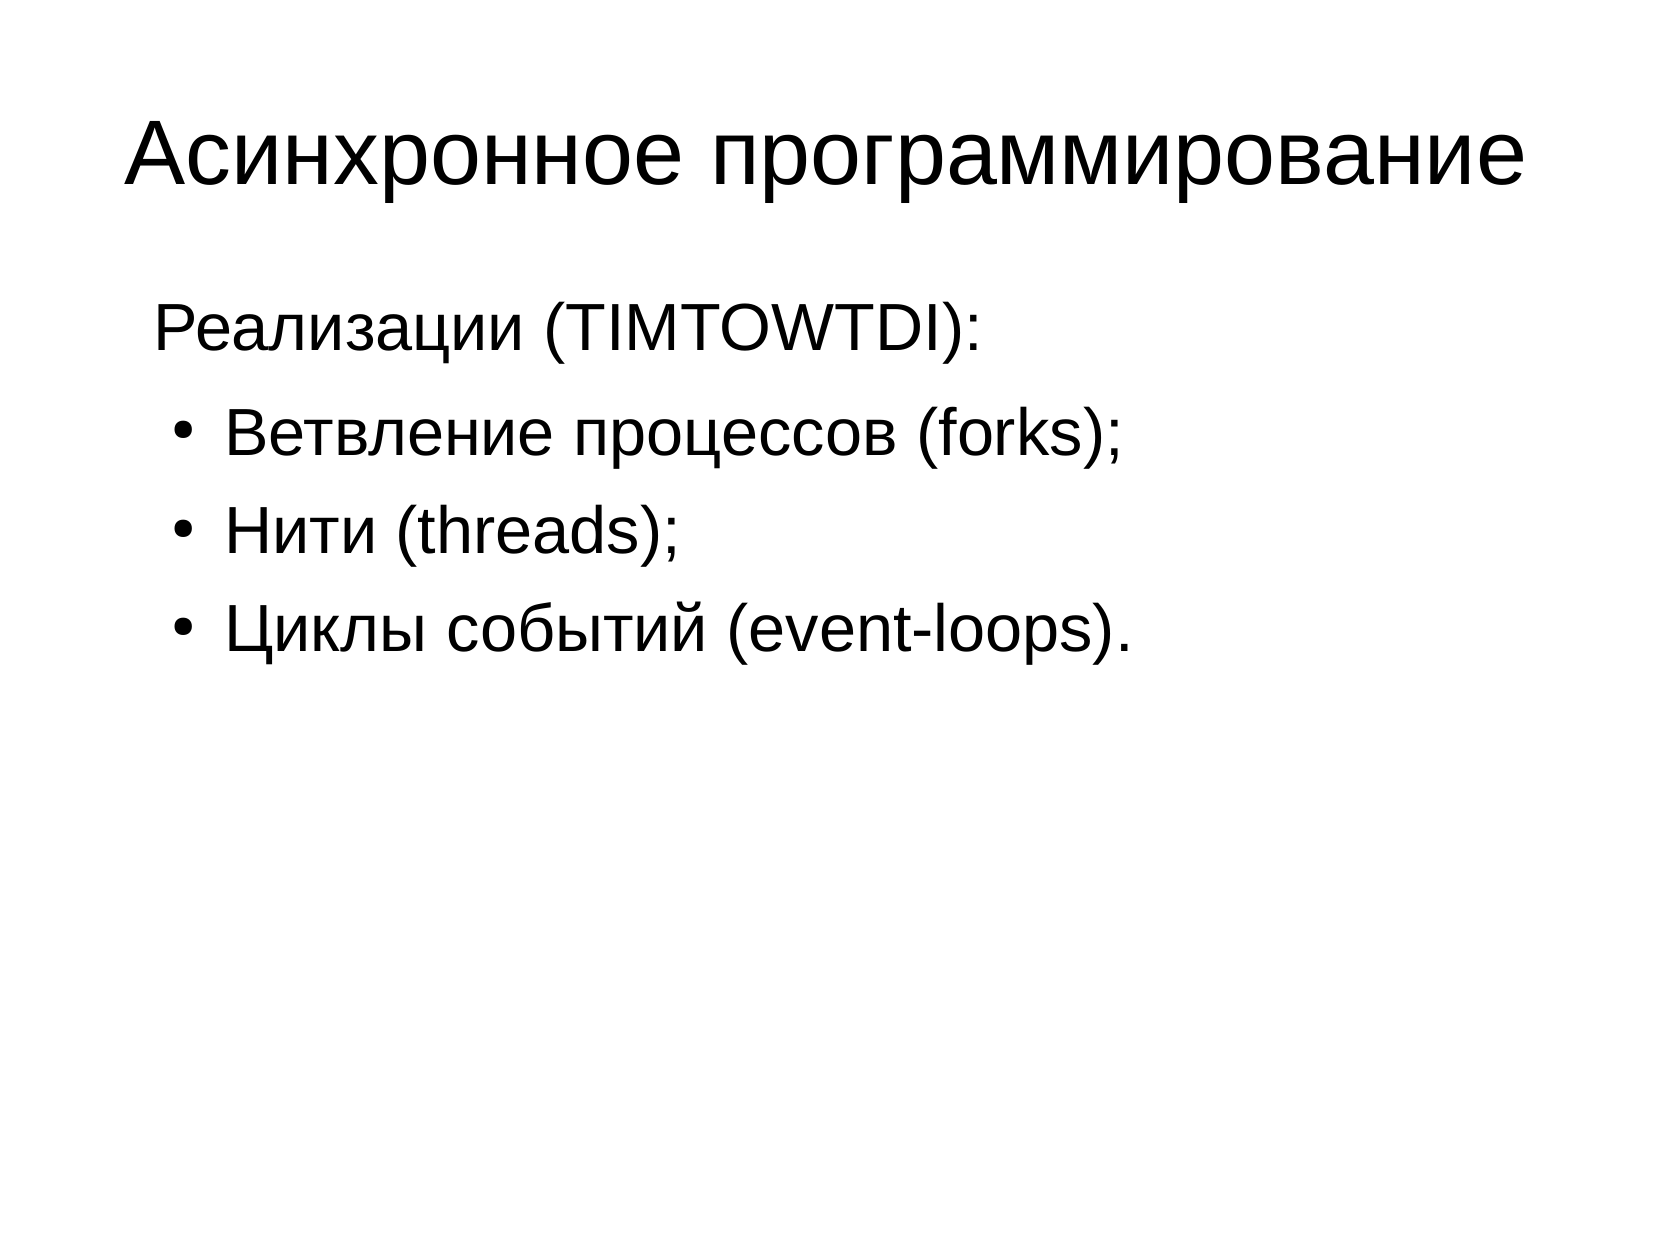

# Асинхронное программирование
Реализации (TIMTOWTDI):
Ветвление процессов (forks);
Нити (threads);
Циклы событий (event-loops).